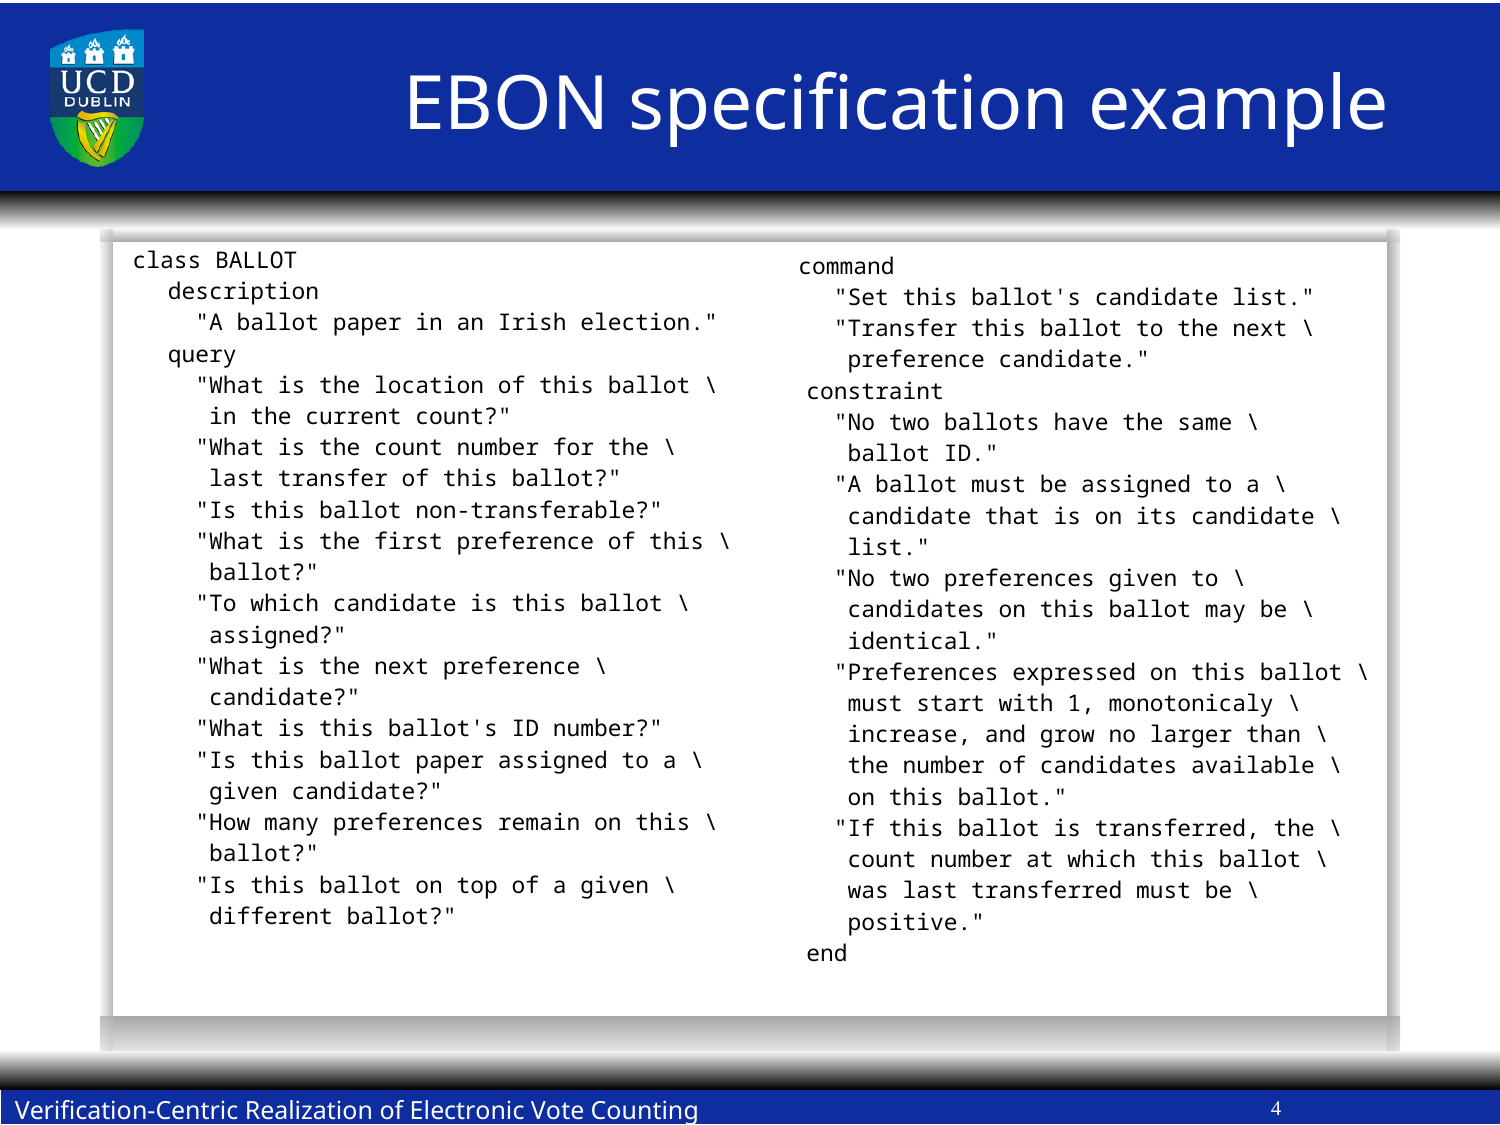

# EBON specification example
class BALLOT
description
 "A ballot paper in an Irish election."
query
 "What is the location of this ballot \
 in the current count?"
 "What is the count number for the \
 last transfer of this ballot?"
 "Is this ballot non-transferable?"
 "What is the first preference of this \
 ballot?"
 "To which candidate is this ballot \
 assigned?"
 "What is the next preference \
 candidate?"
 "What is this ballot's ID number?"
 "Is this ballot paper assigned to a \
 given candidate?"
 "How many preferences remain on this \
 ballot?"
 "Is this ballot on top of a given \
 different ballot?"
 command
 "Set this ballot's candidate list."
 "Transfer this ballot to the next \
 preference candidate."
constraint
 "No two ballots have the same \
 ballot ID."
 "A ballot must be assigned to a \
 candidate that is on its candidate \
 list."
 "No two preferences given to \
 candidates on this ballot may be \
 identical."
 "Preferences expressed on this ballot \
 must start with 1, monotonicaly \
 increase, and grow no larger than \
 the number of candidates available \
 on this ballot."
 "If this ballot is transferred, the \
 count number at which this ballot \
 was last transferred must be \
 positive."
end
4